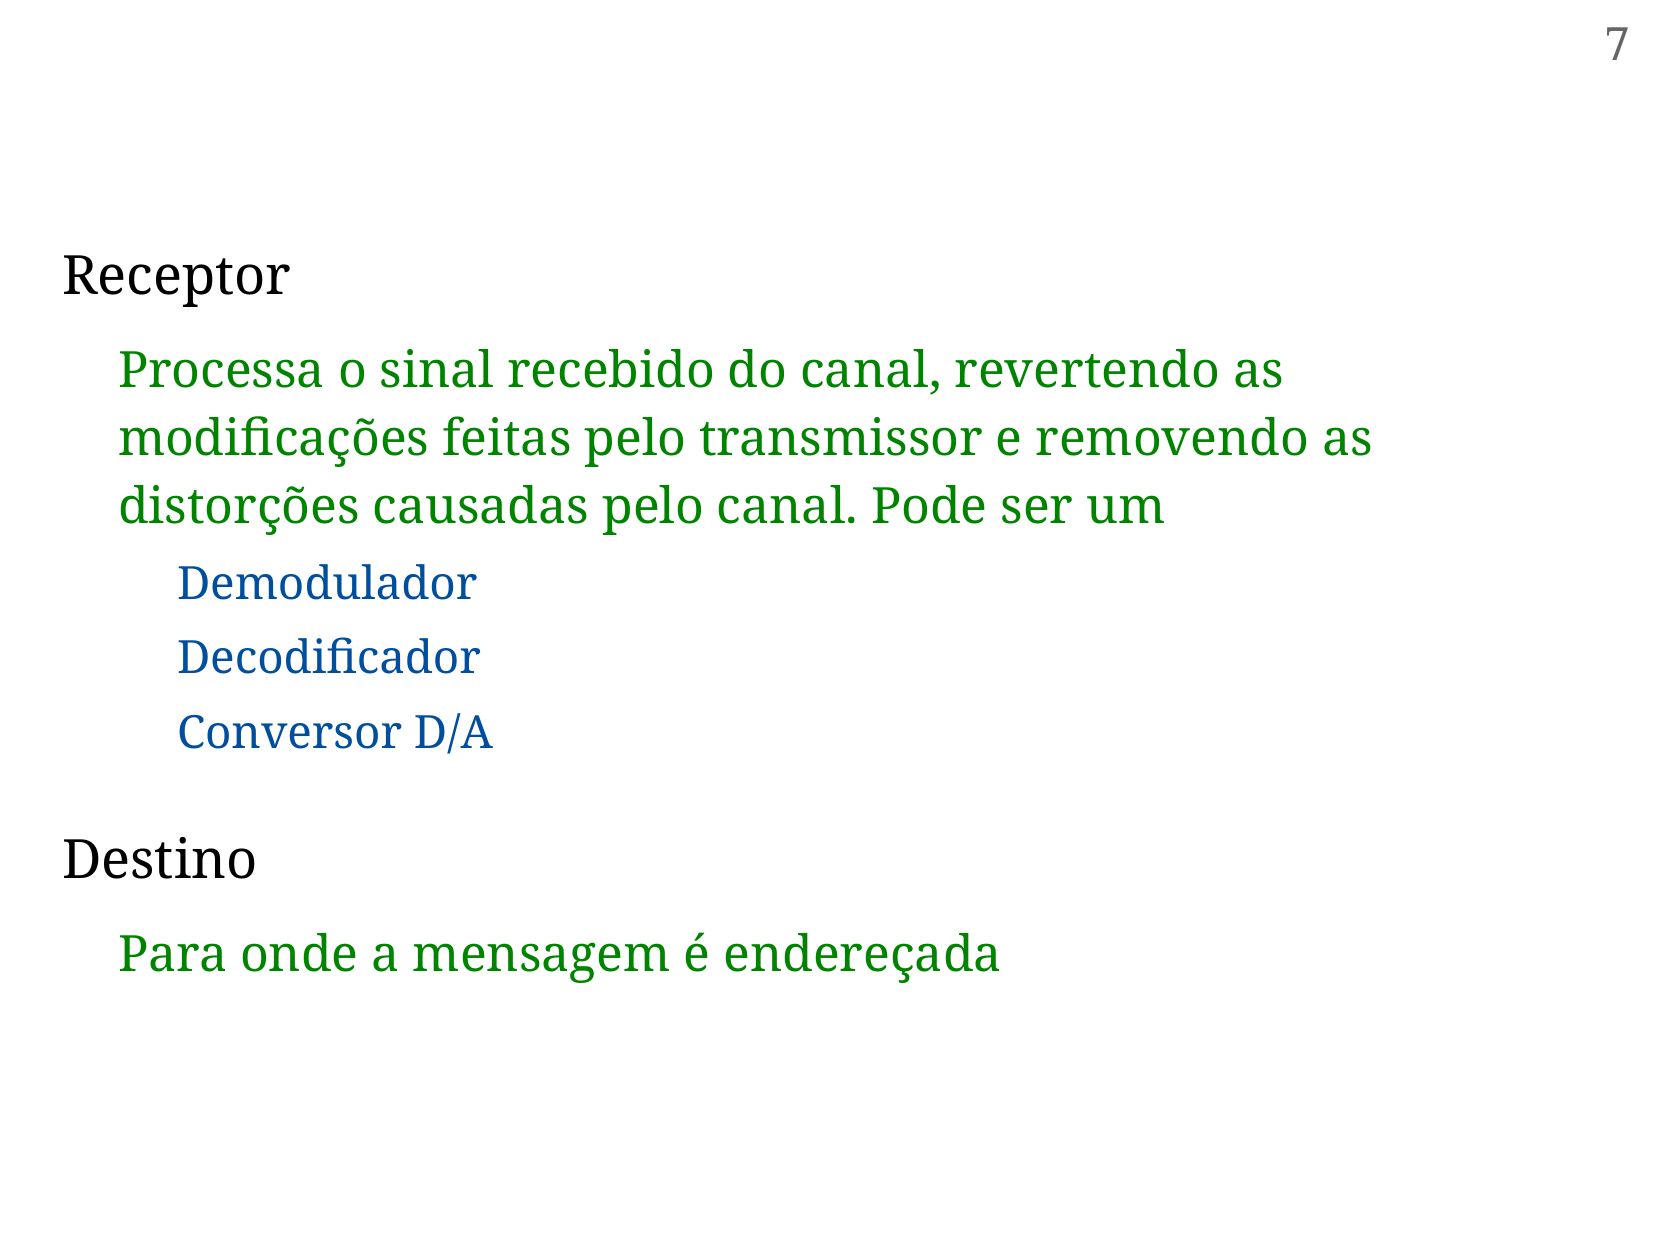

7
#
Receptor
Processa o sinal recebido do canal, revertendo as modificações feitas pelo transmissor e removendo as distorções causadas pelo canal. Pode ser um
Demodulador
Decodificador
Conversor D/A
Destino
Para onde a mensagem é endereçada